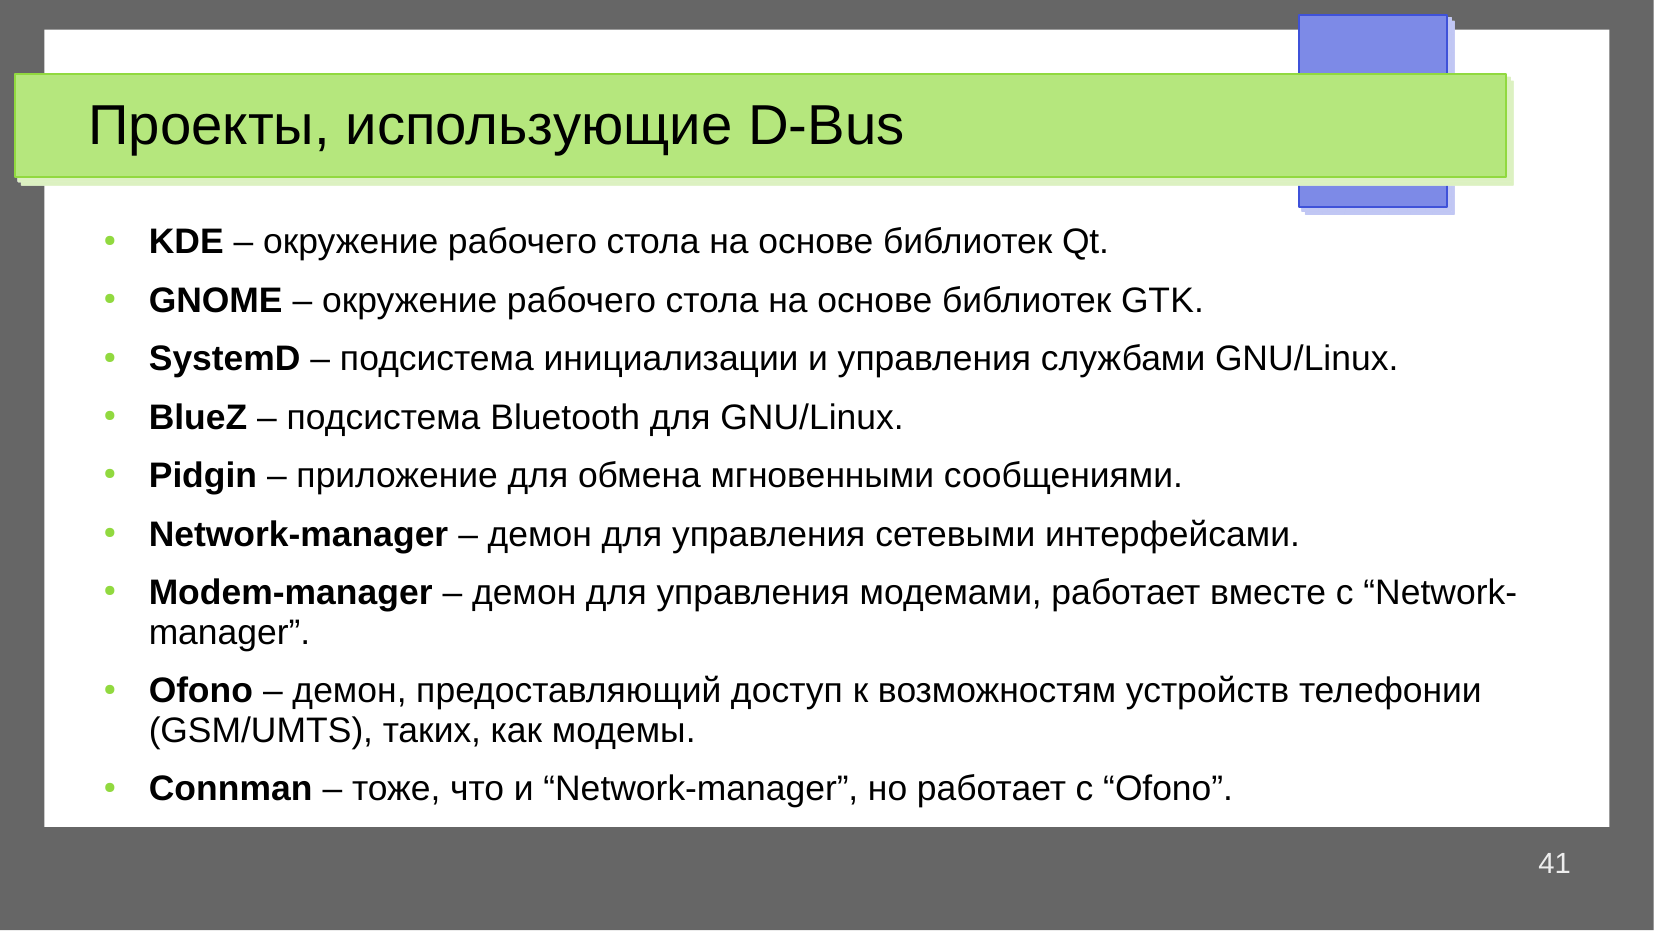

# Проекты, использующие D-Bus
KDE – окружение рабочего стола на основе библиотек Qt.
GNOME – окружение рабочего стола на основе библиотек GTK.
SystemD – подсистема инициализации и управления службами GNU/Linux.
BlueZ – подсистема Bluetooth для GNU/Linux.
Pidgin – приложение для обмена мгновенными сообщениями.
Network-manager – демон для управления сетевыми интерфейсами.
Modem-manager – демон для управления модемами, работает вместе с “Network-manager”.
Ofono – демон, предоставляющий доступ к возможностям устройств телефонии (GSM/UMTS), таких, как модемы.
Connman – тоже, что и “Network-manager”, но работает c “Ofono”.
41